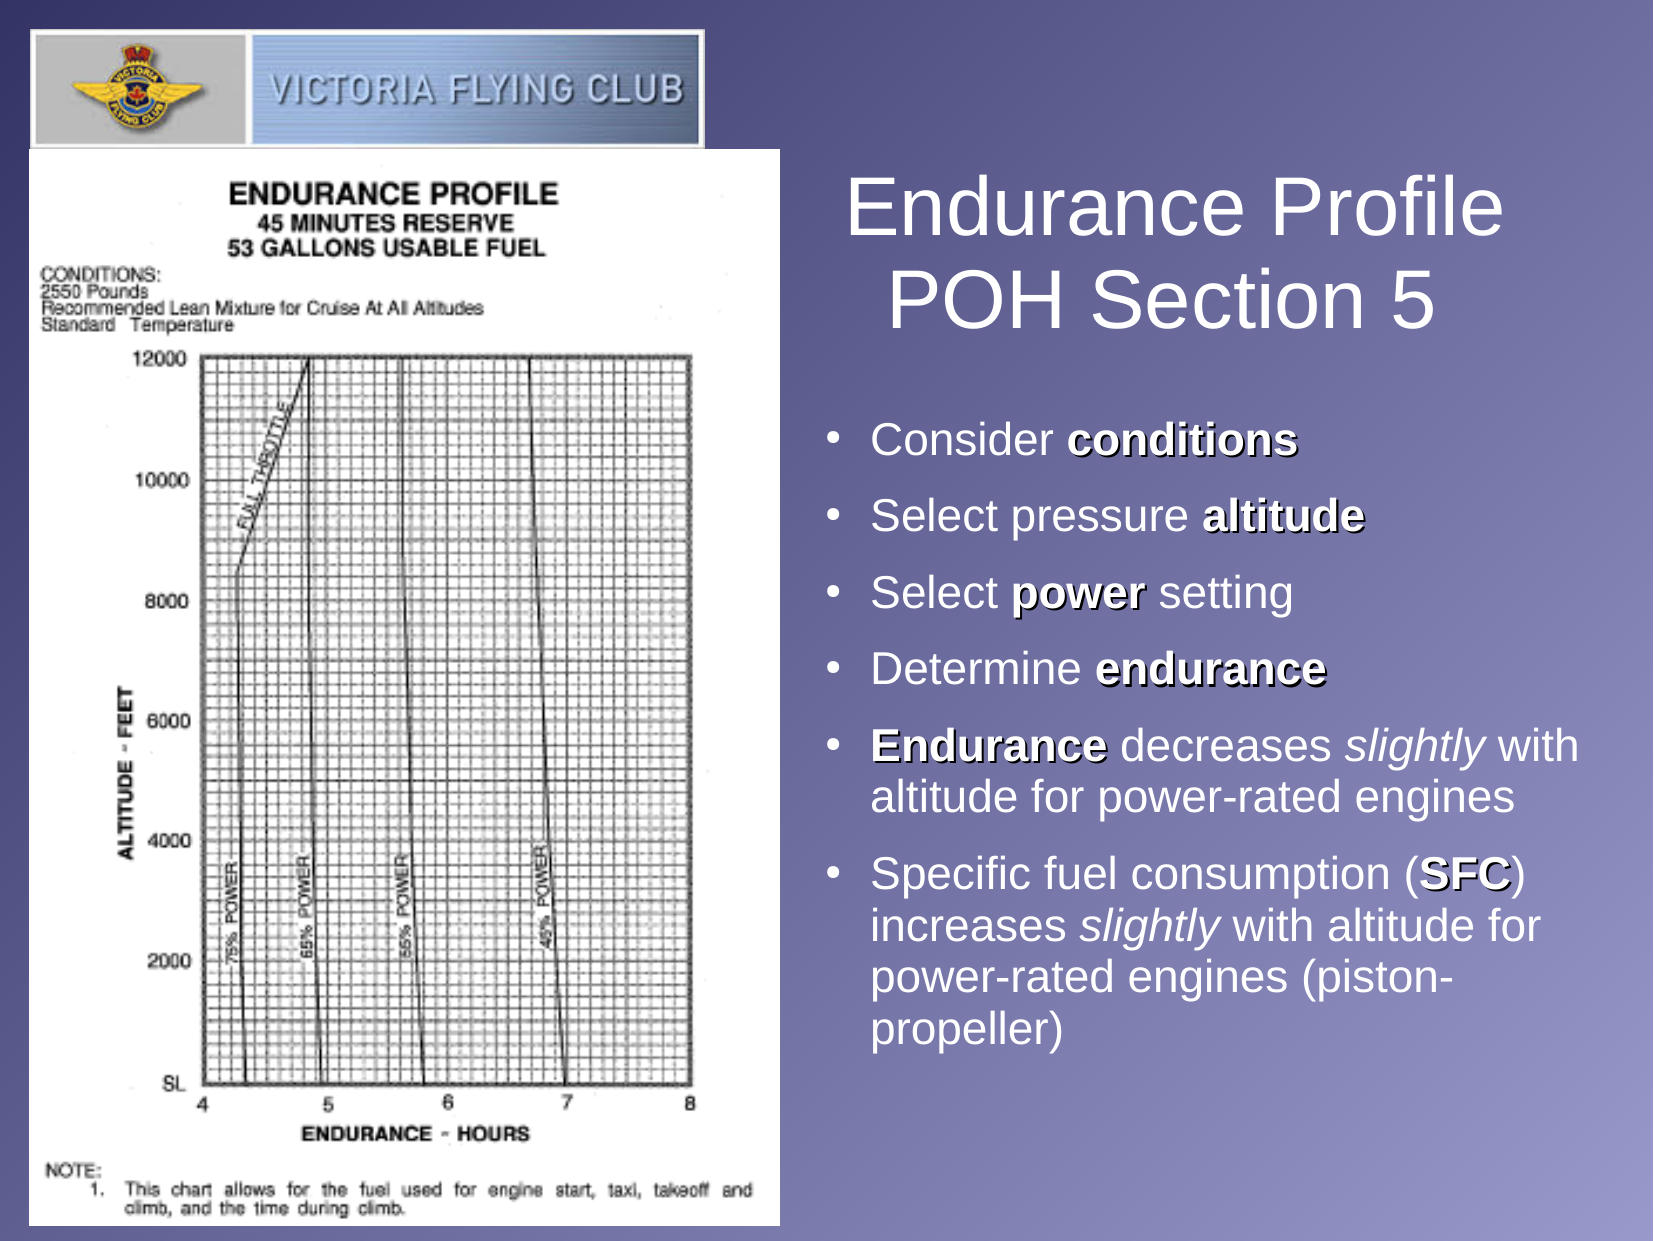

# Endurance Profile POH Section 5
Consider conditions
Select pressure altitude
Select power setting
Determine endurance
Endurance decreases slightly with altitude for power-rated engines
Specific fuel consumption (SFC) increases slightly with altitude for power-rated engines (piston-propeller)